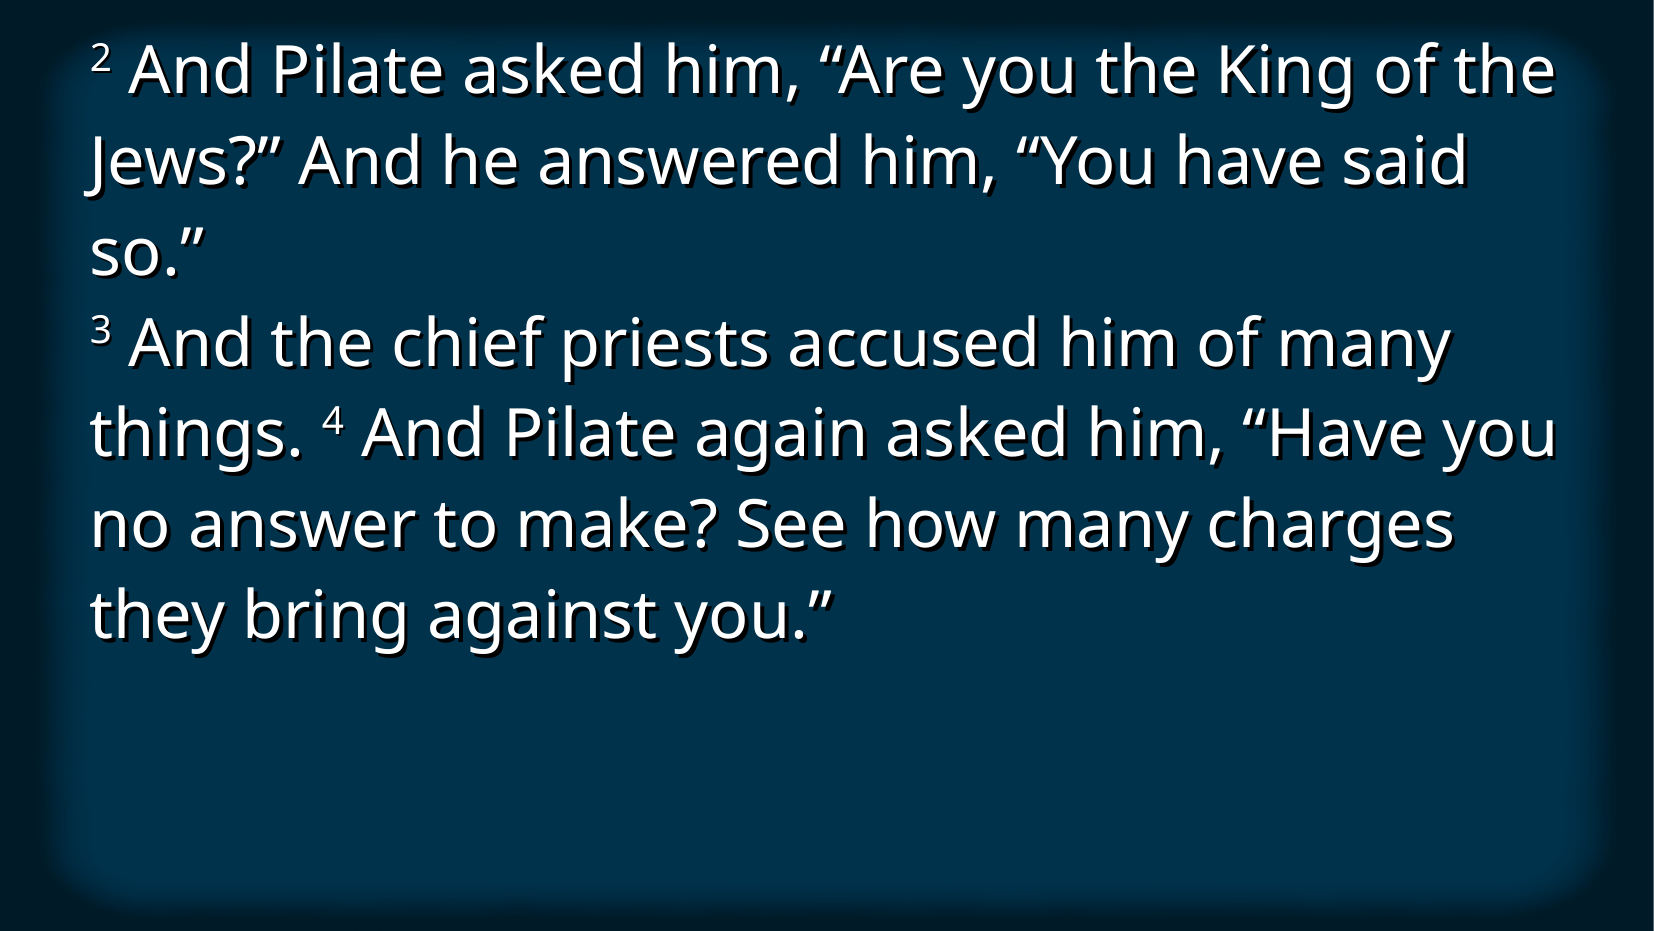

2 And Pilate asked him, “Are you the King of the Jews?” And he answered him, “You have said so.”
3 And the chief priests accused him of many things. 4 And Pilate again asked him, “Have you no answer to make? See how many charges they bring against you.”